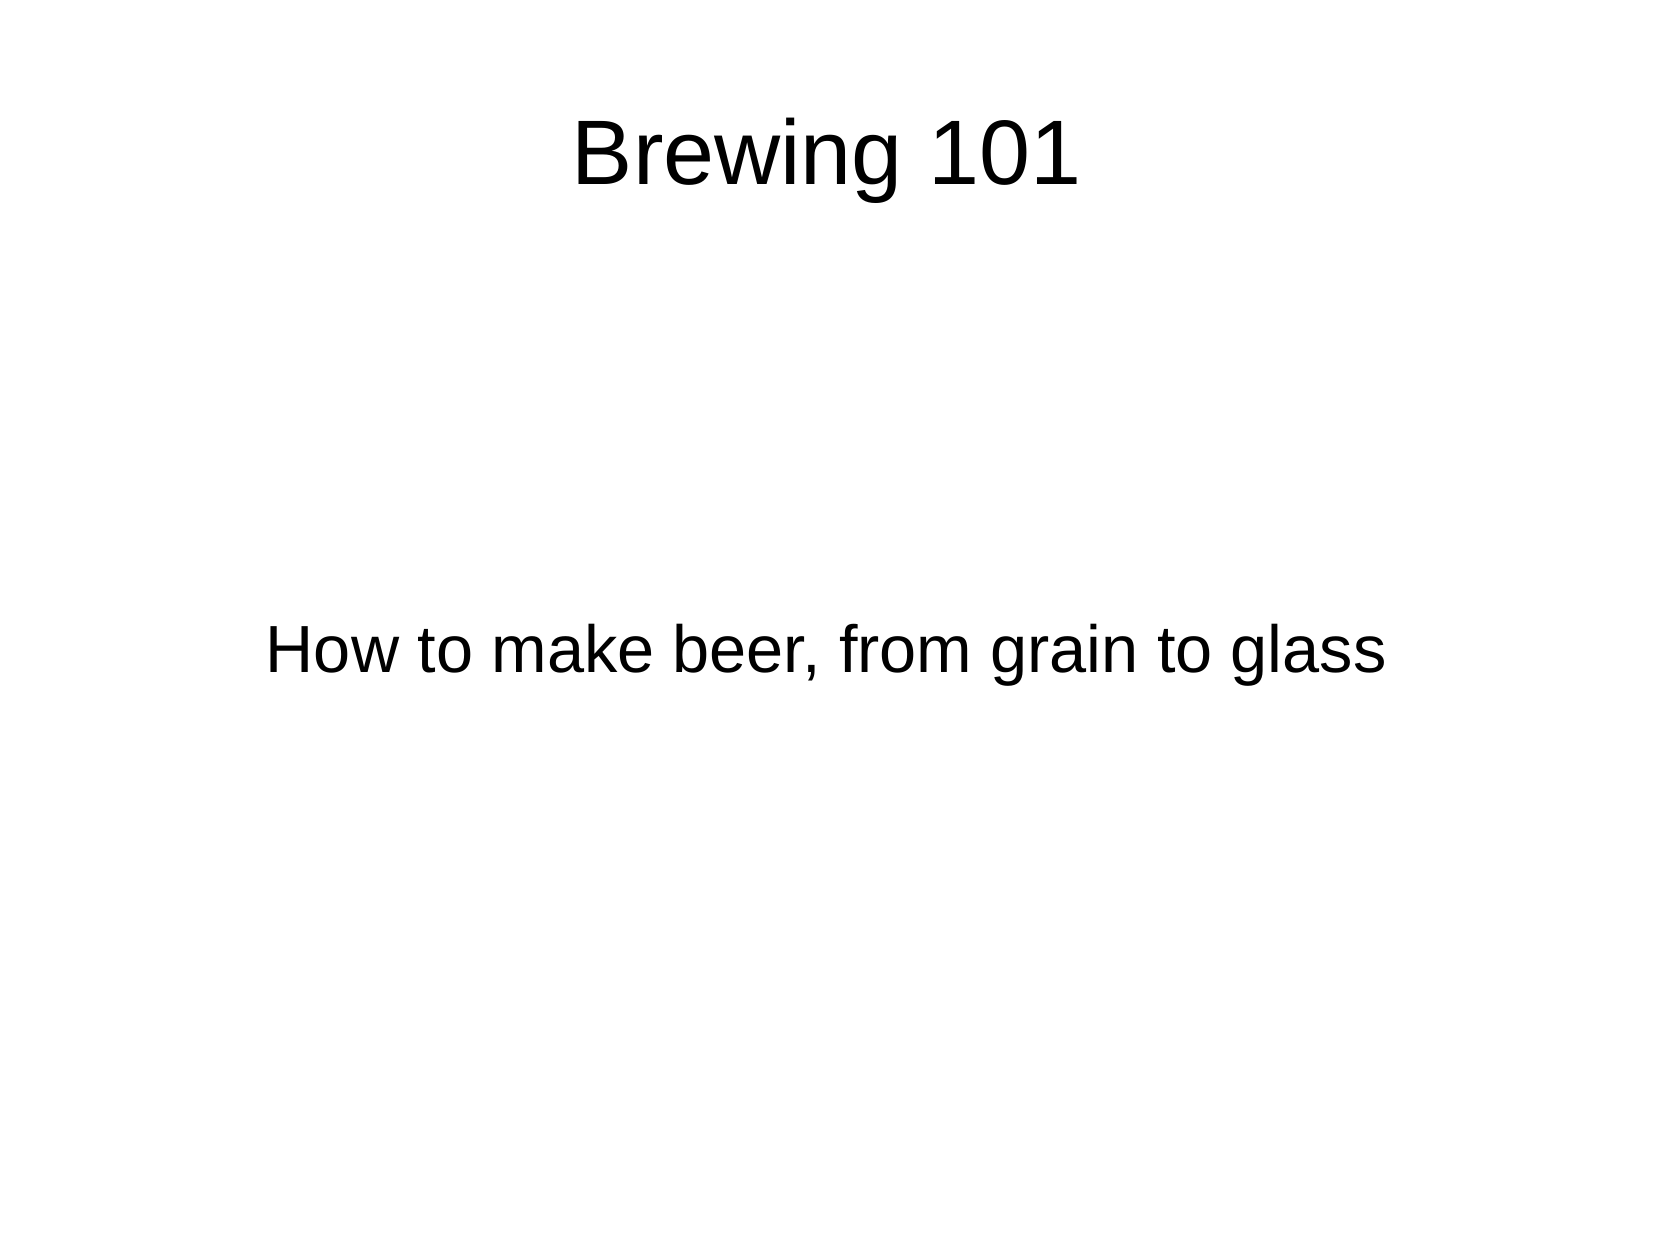

# Brewing 101
How to make beer, from grain to glass